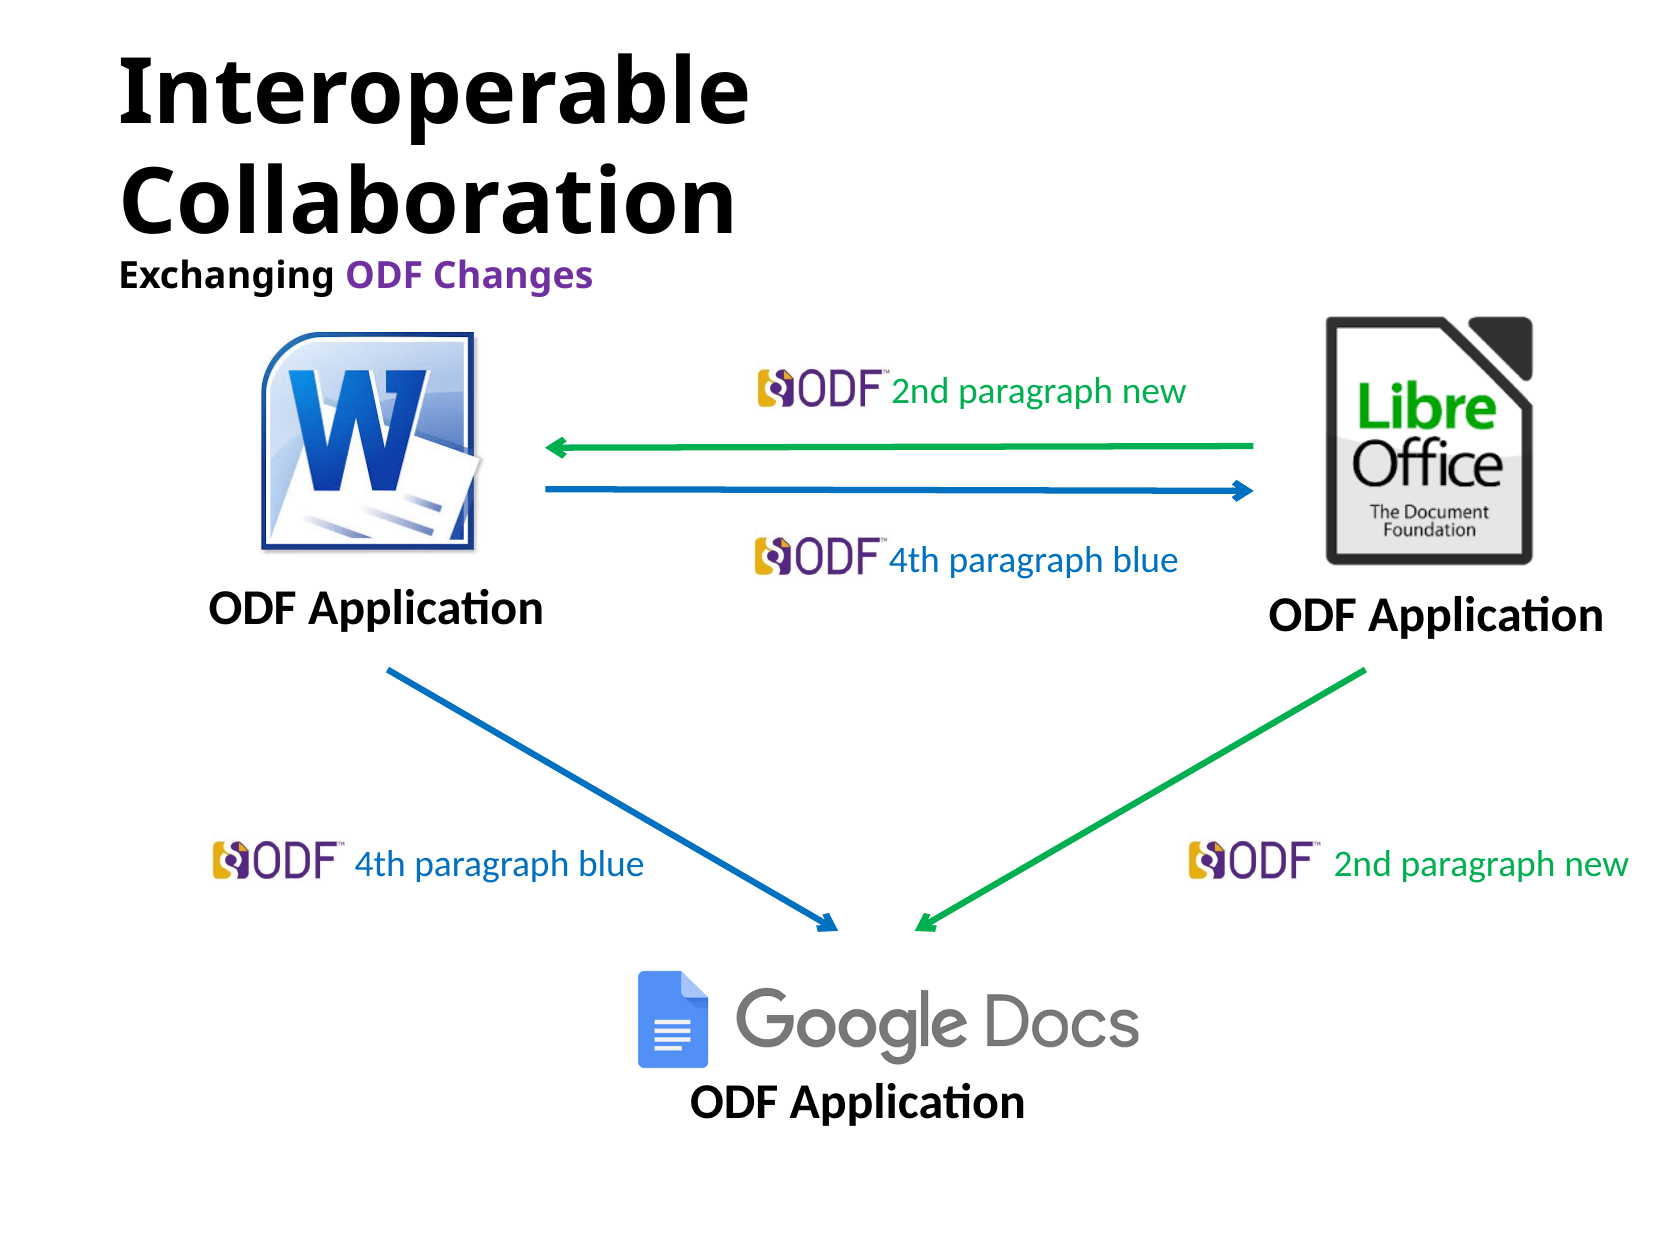

Interoperable Collaboration
Exchanging ODF Changes
 2nd paragraph new
 4th paragraph blue
ODF Application
ODF Application
 4th paragraph blue
 2nd paragraph new
ODF Application